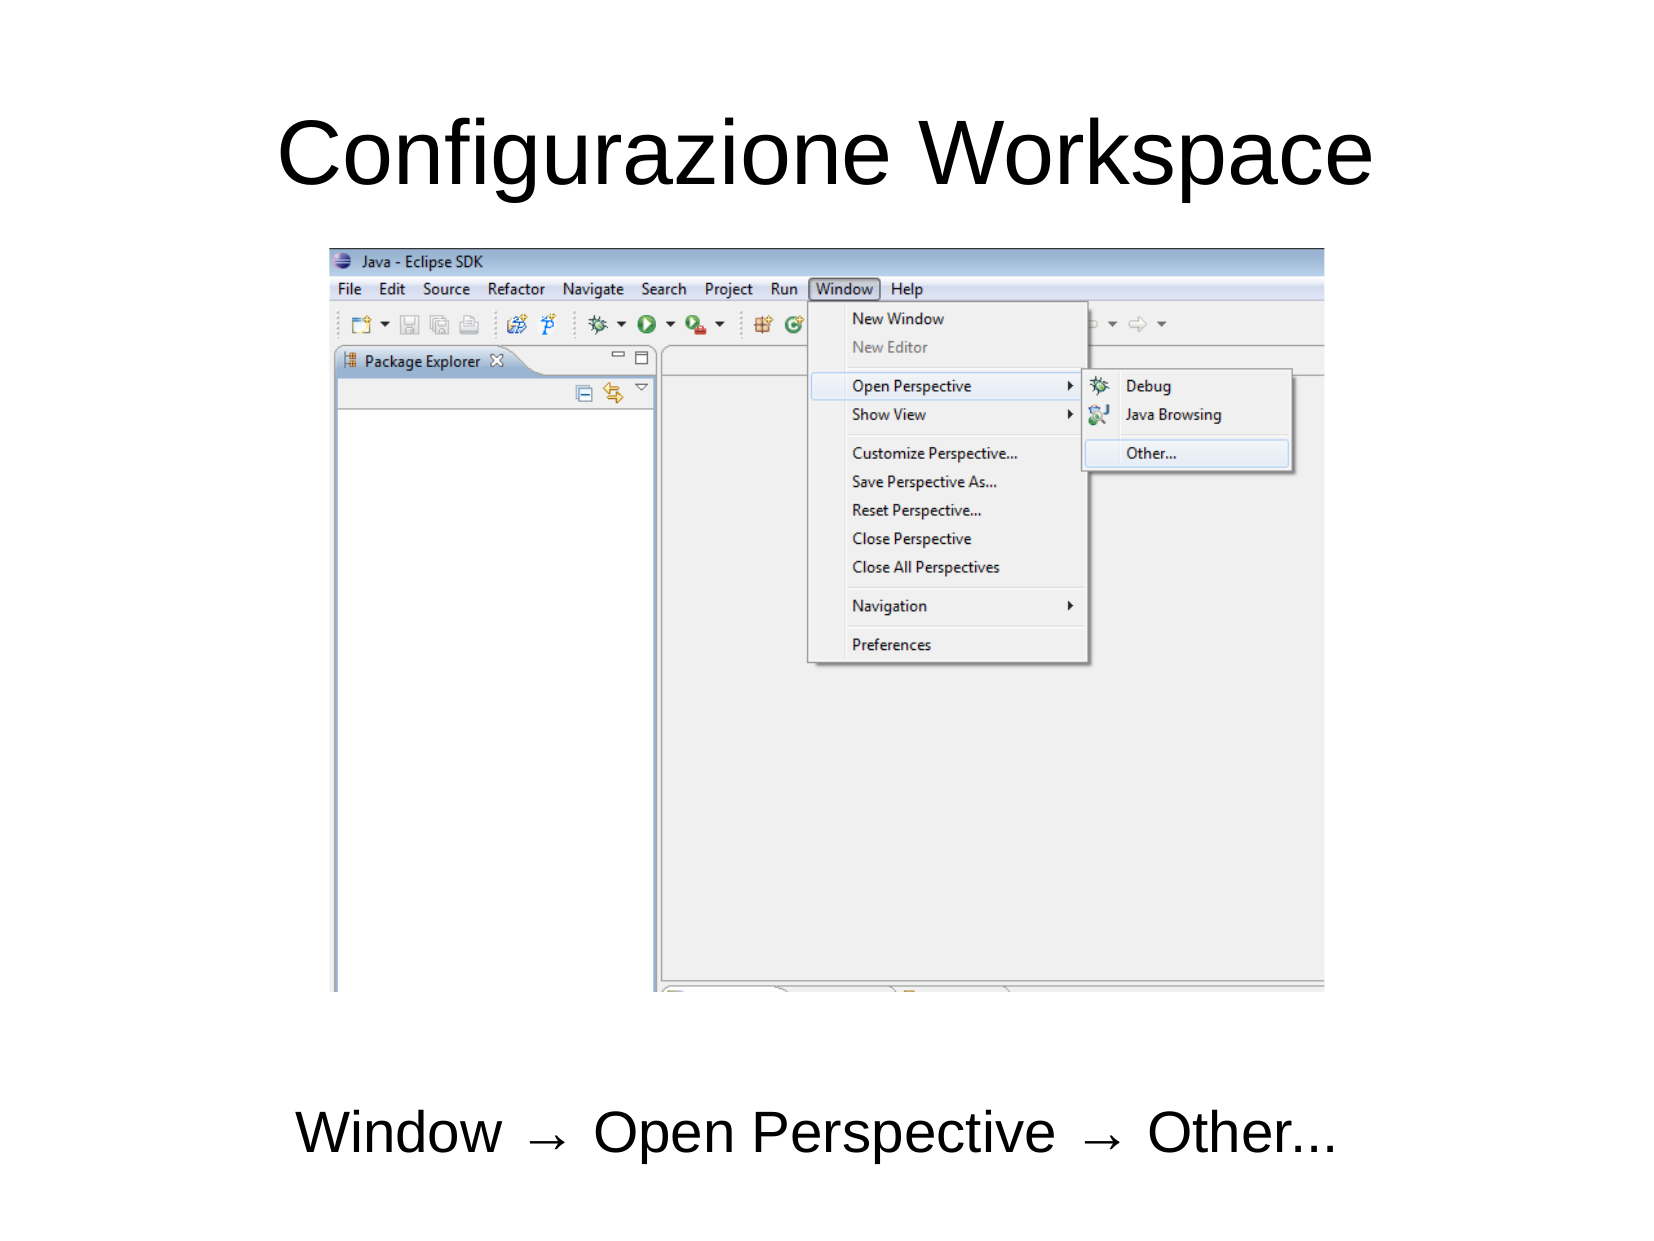

# Configurazione Workspace
Window → Open Perspective → Other...